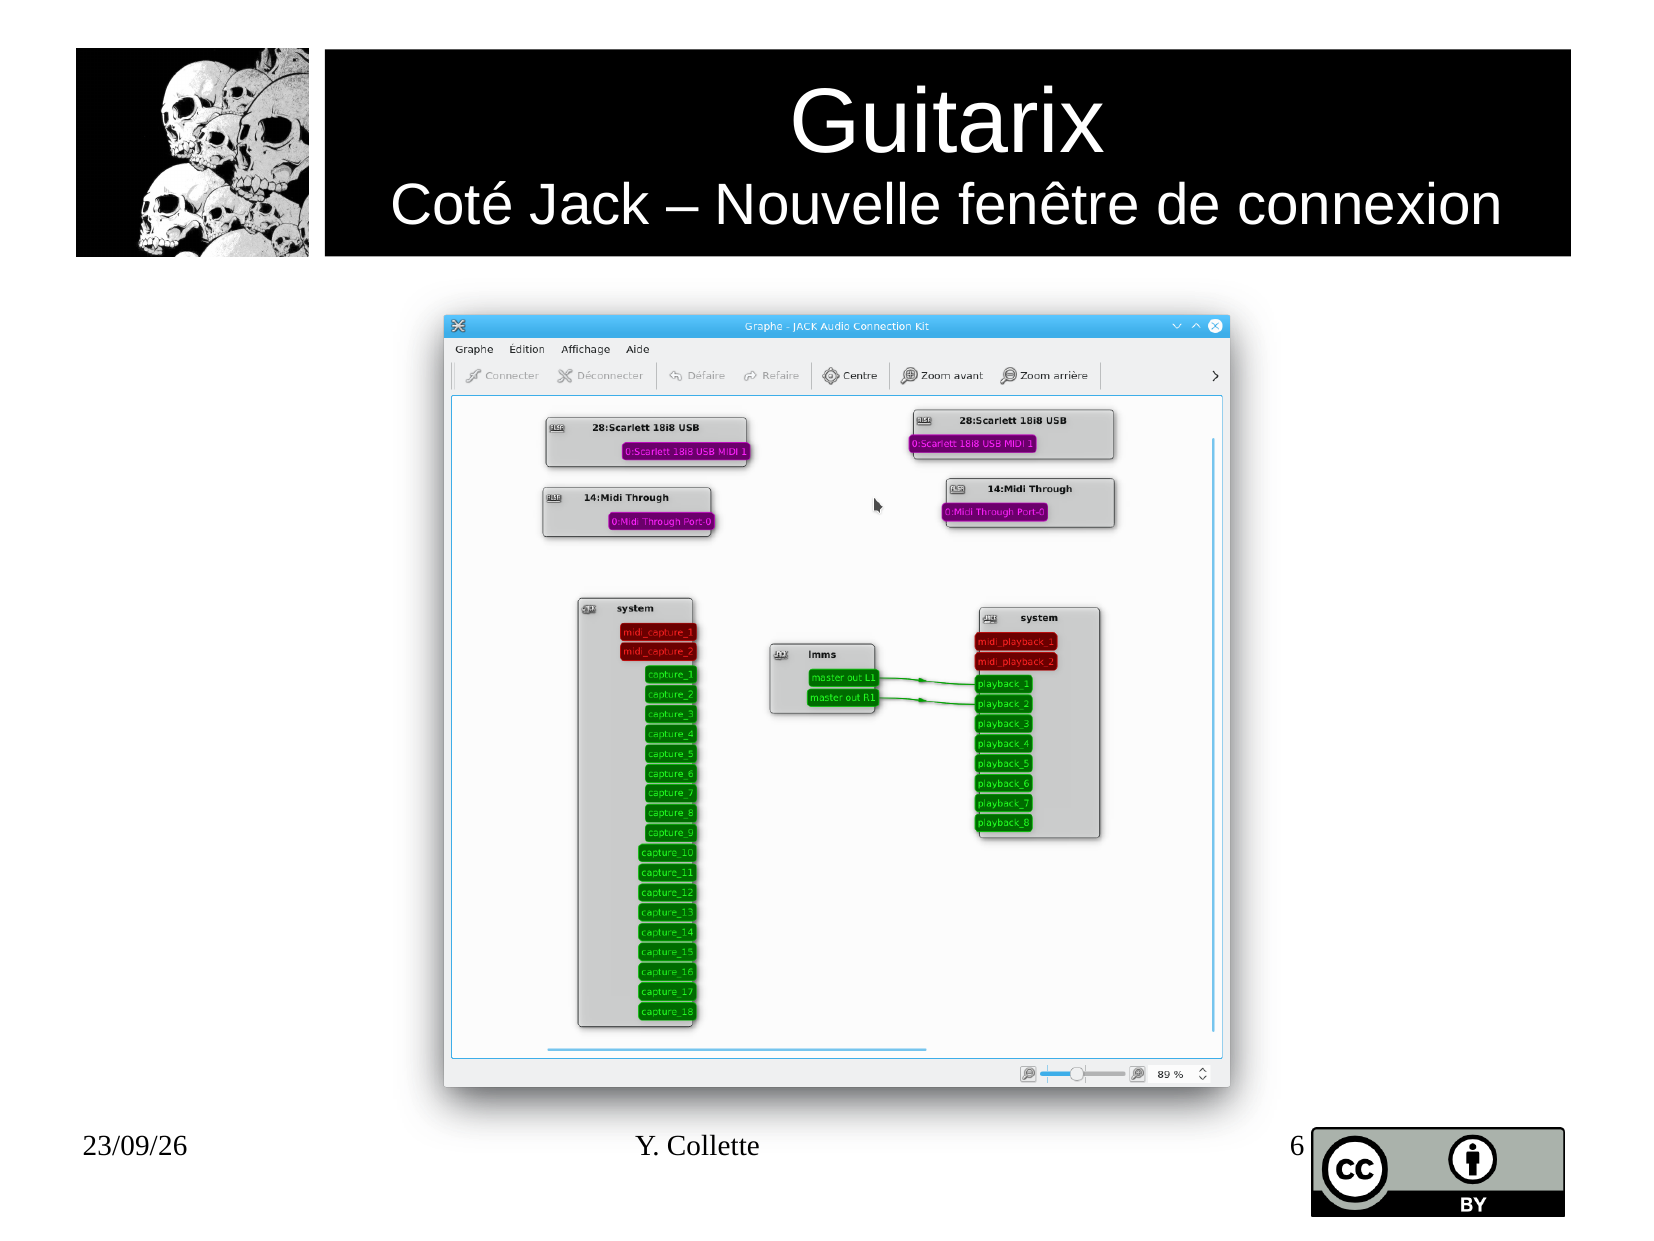

# Guitarix Coté Jack – Nouvelle fenêtre de connexion
Y. Collette
6